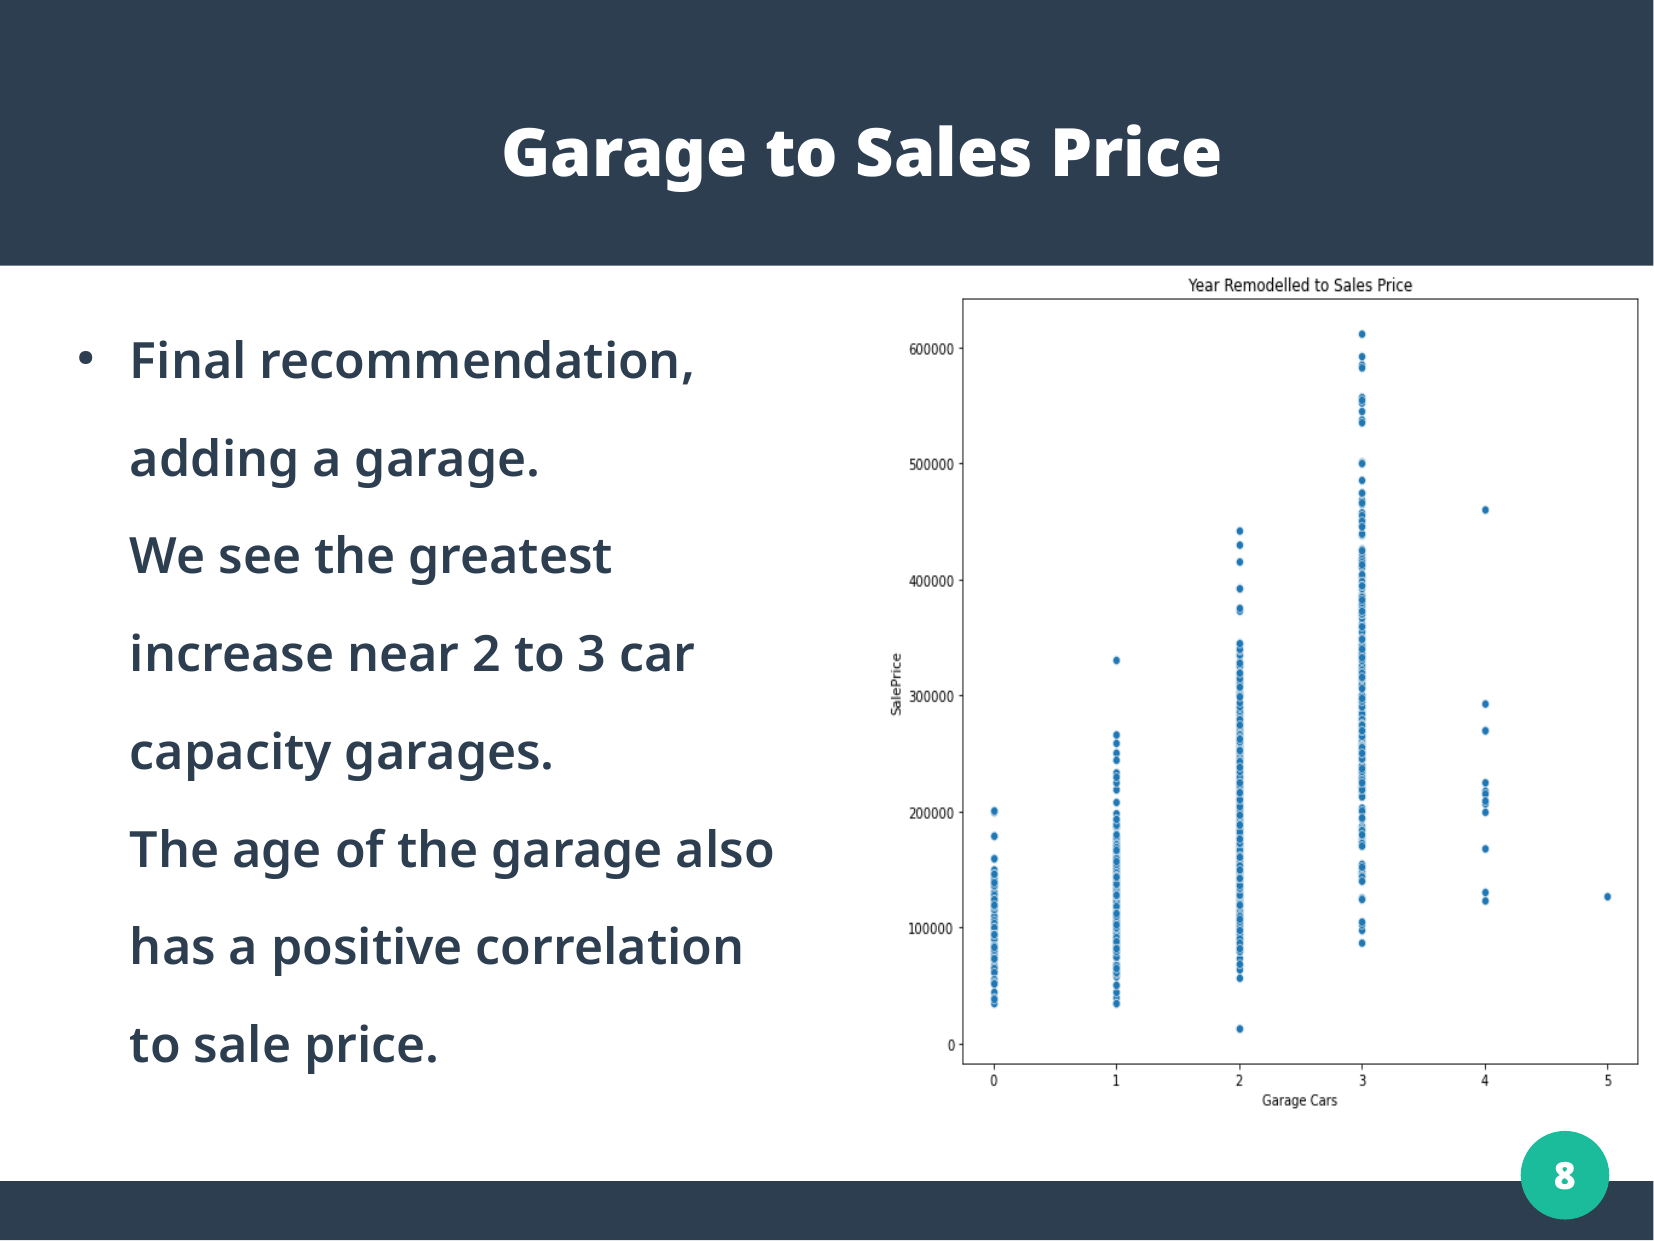

# Garage to Sales Price
Final recommendation,
adding a garage.
We see the greatest
increase near 2 to 3 car
capacity garages.
The age of the garage also
has a positive correlation
to sale price.
8